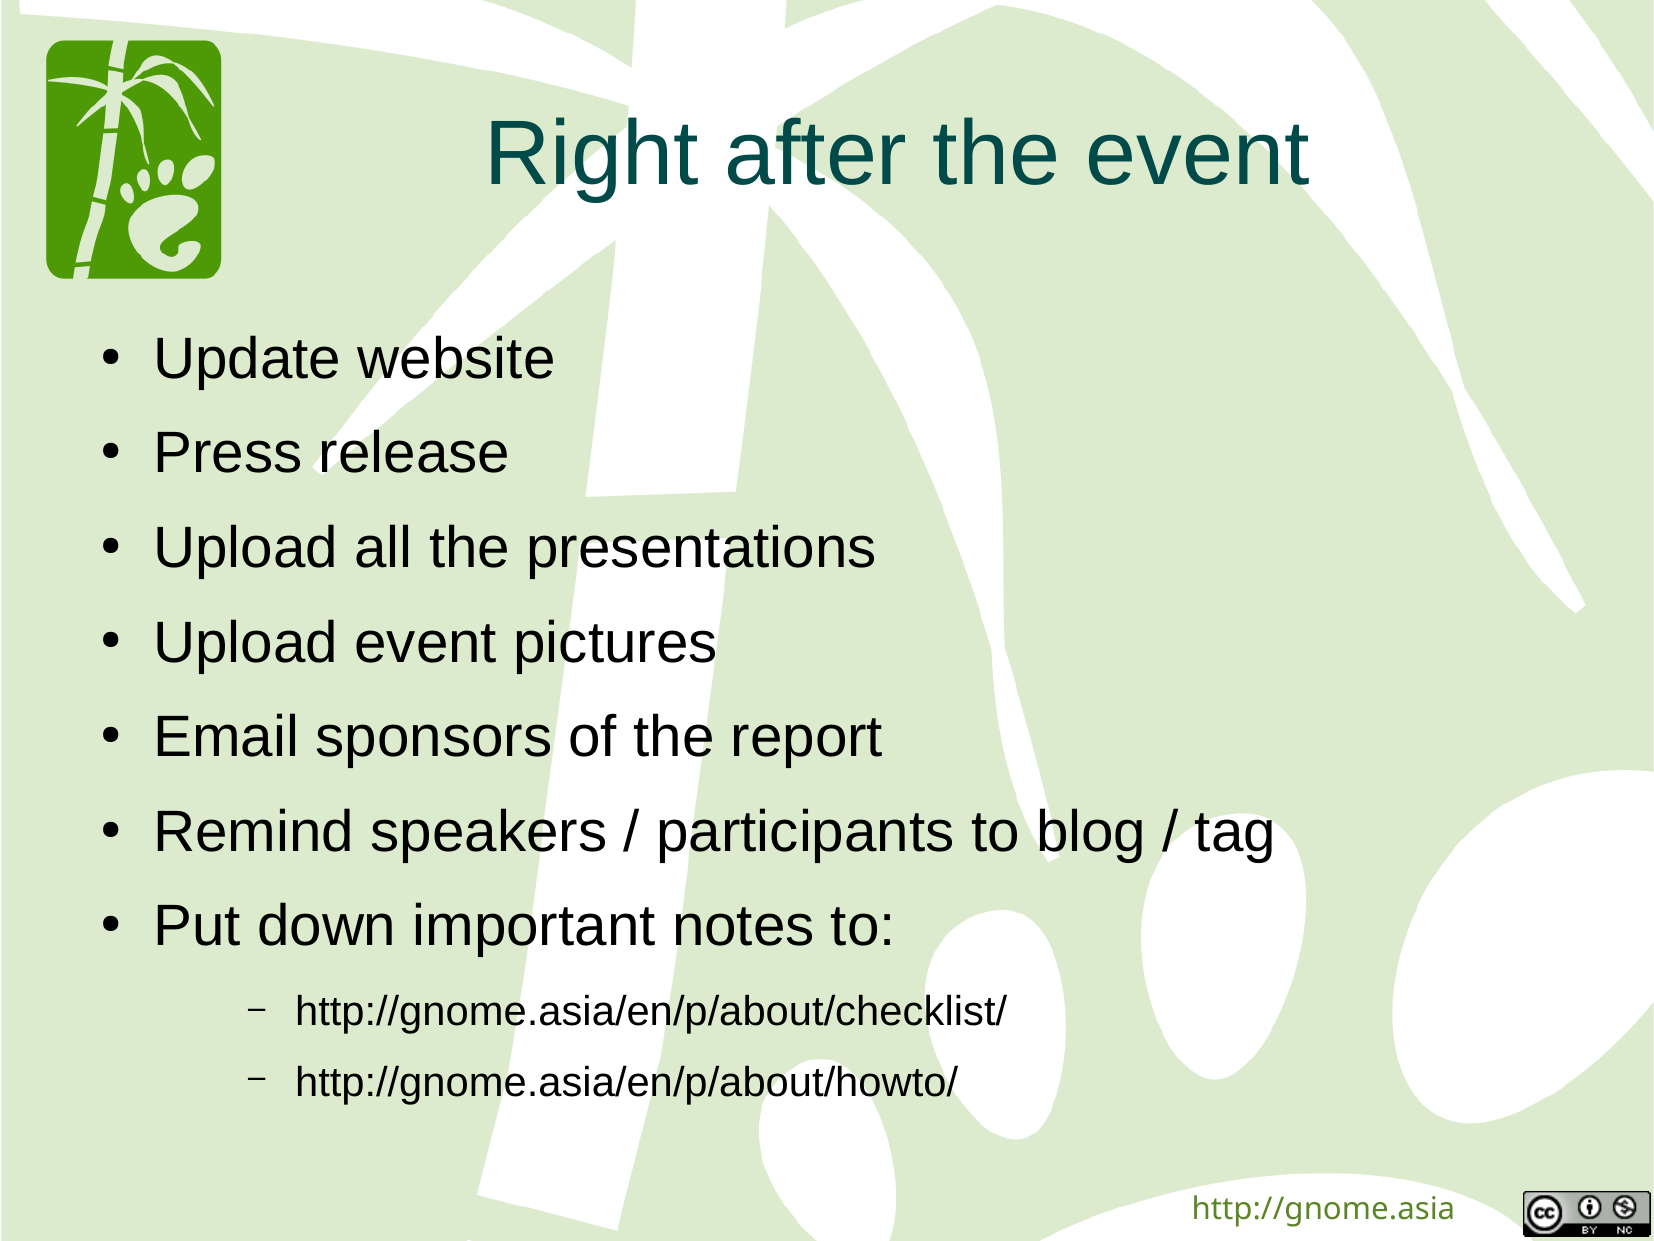

# Right after the event
Update website
Press release
Upload all the presentations
Upload event pictures
Email sponsors of the report
Remind speakers / participants to blog / tag
Put down important notes to:
http://gnome.asia/en/p/about/checklist/
http://gnome.asia/en/p/about/howto/